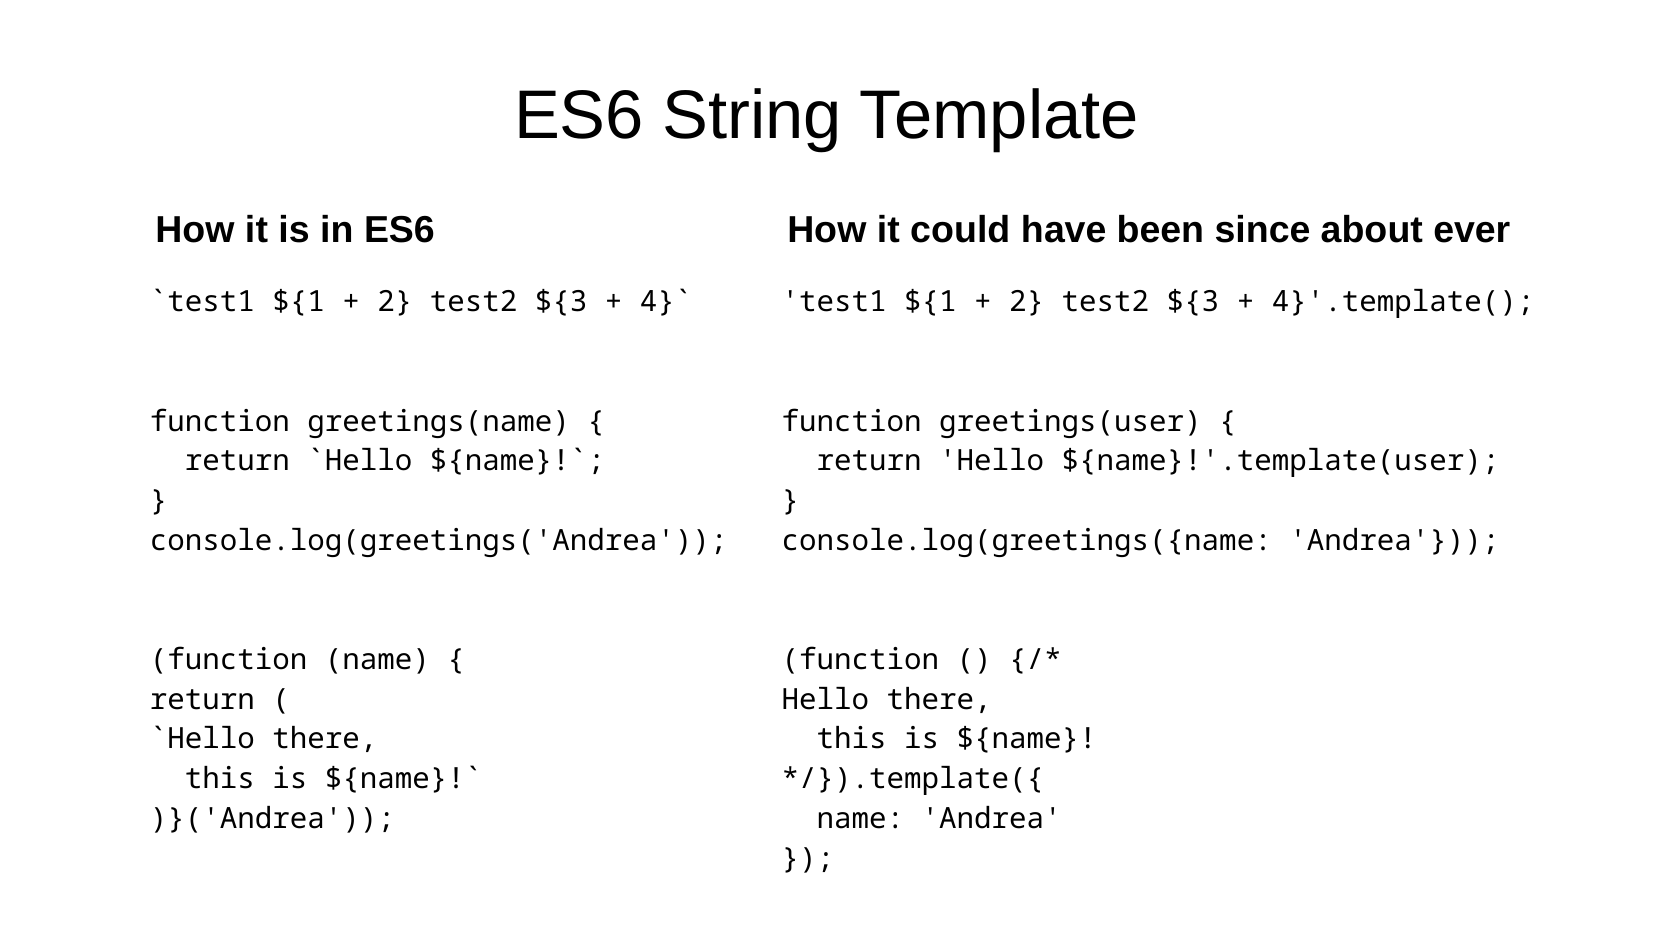

# ES6 String Template
How it is in ES6
How it could have been since about ever
`test1 ${1 + 2} test2 ${3 + 4}`
function greetings(name) {
 return `Hello ${name}!`;
}
console.log(greetings('Andrea'));
(function (name) {
return (
`Hello there,
 this is ${name}!`
)}('Andrea'));
html`<a href="${href}">hello</a>`;
'test1 ${1 + 2} test2 ${3 + 4}'.template();
function greetings(user) {
 return 'Hello ${name}!'.template(user);
}
console.log(greetings({name: 'Andrea'}));
(function () {/*
Hello there,
 this is ${name}!
*/}).template({
 name: 'Andrea'
});